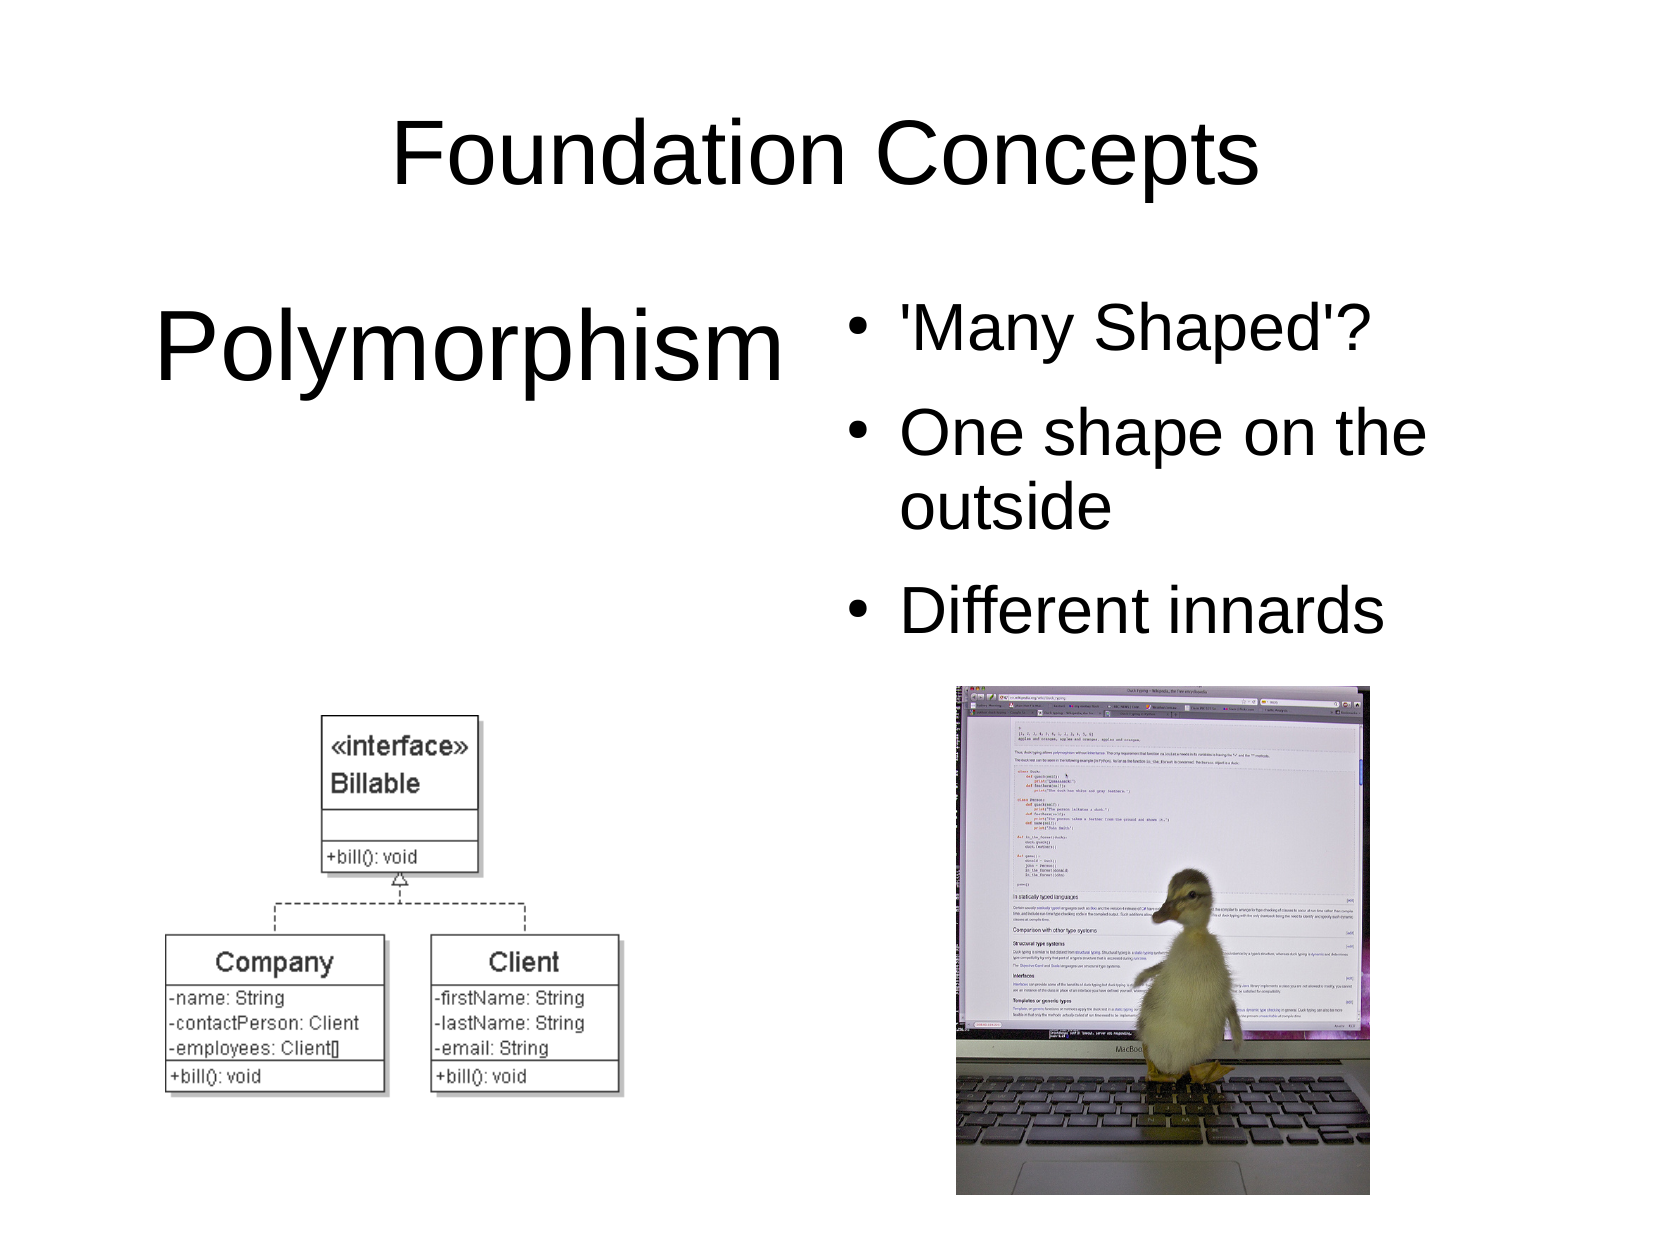

# Foundation Concepts
Polymorphism
'Many Shaped'?
One shape on the outside
Different innards